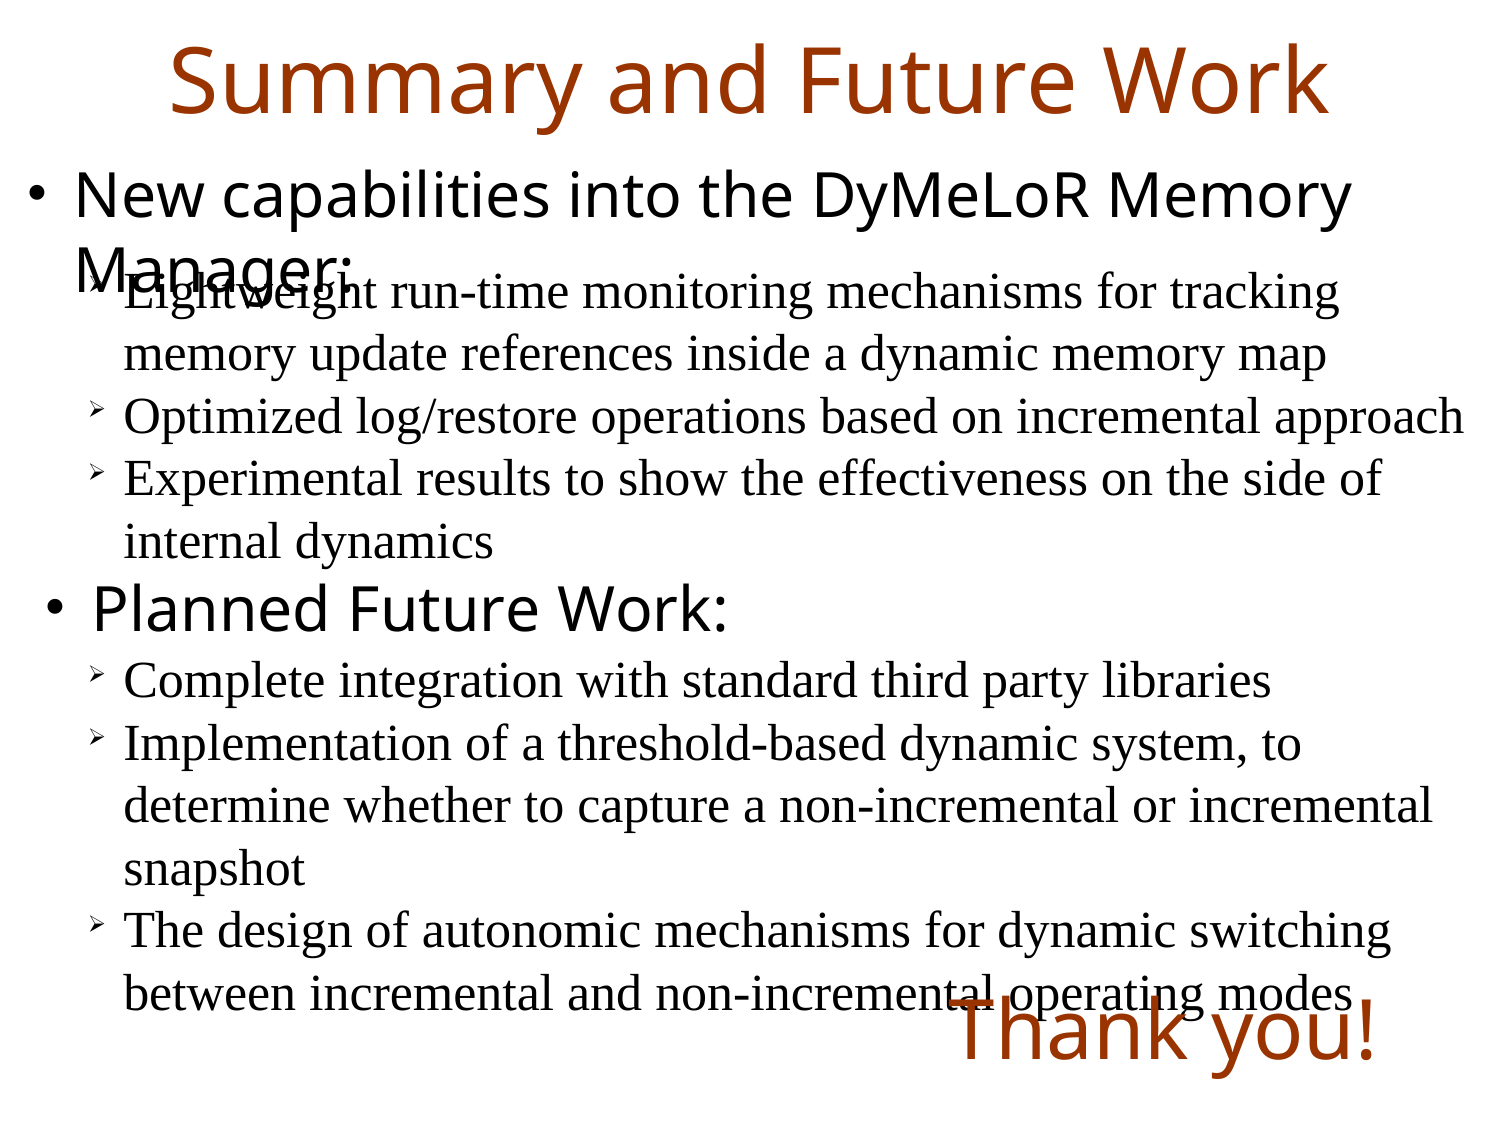

# Summary and Future Work
New capabilities into the DyMeLoR Memory Manager:
Lightweight run-time monitoring mechanisms for tracking memory update references inside a dynamic memory map
Optimized log/restore operations based on incremental approach
Experimental results to show the effectiveness on the side of internal dynamics
Planned Future Work:
Complete integration with standard third party libraries
Implementation of a threshold-based dynamic system, to determine whether to capture a non-incremental or incremental snapshot
The design of autonomic mechanisms for dynamic switching between incremental and non-incremental operating modes
Thank you!